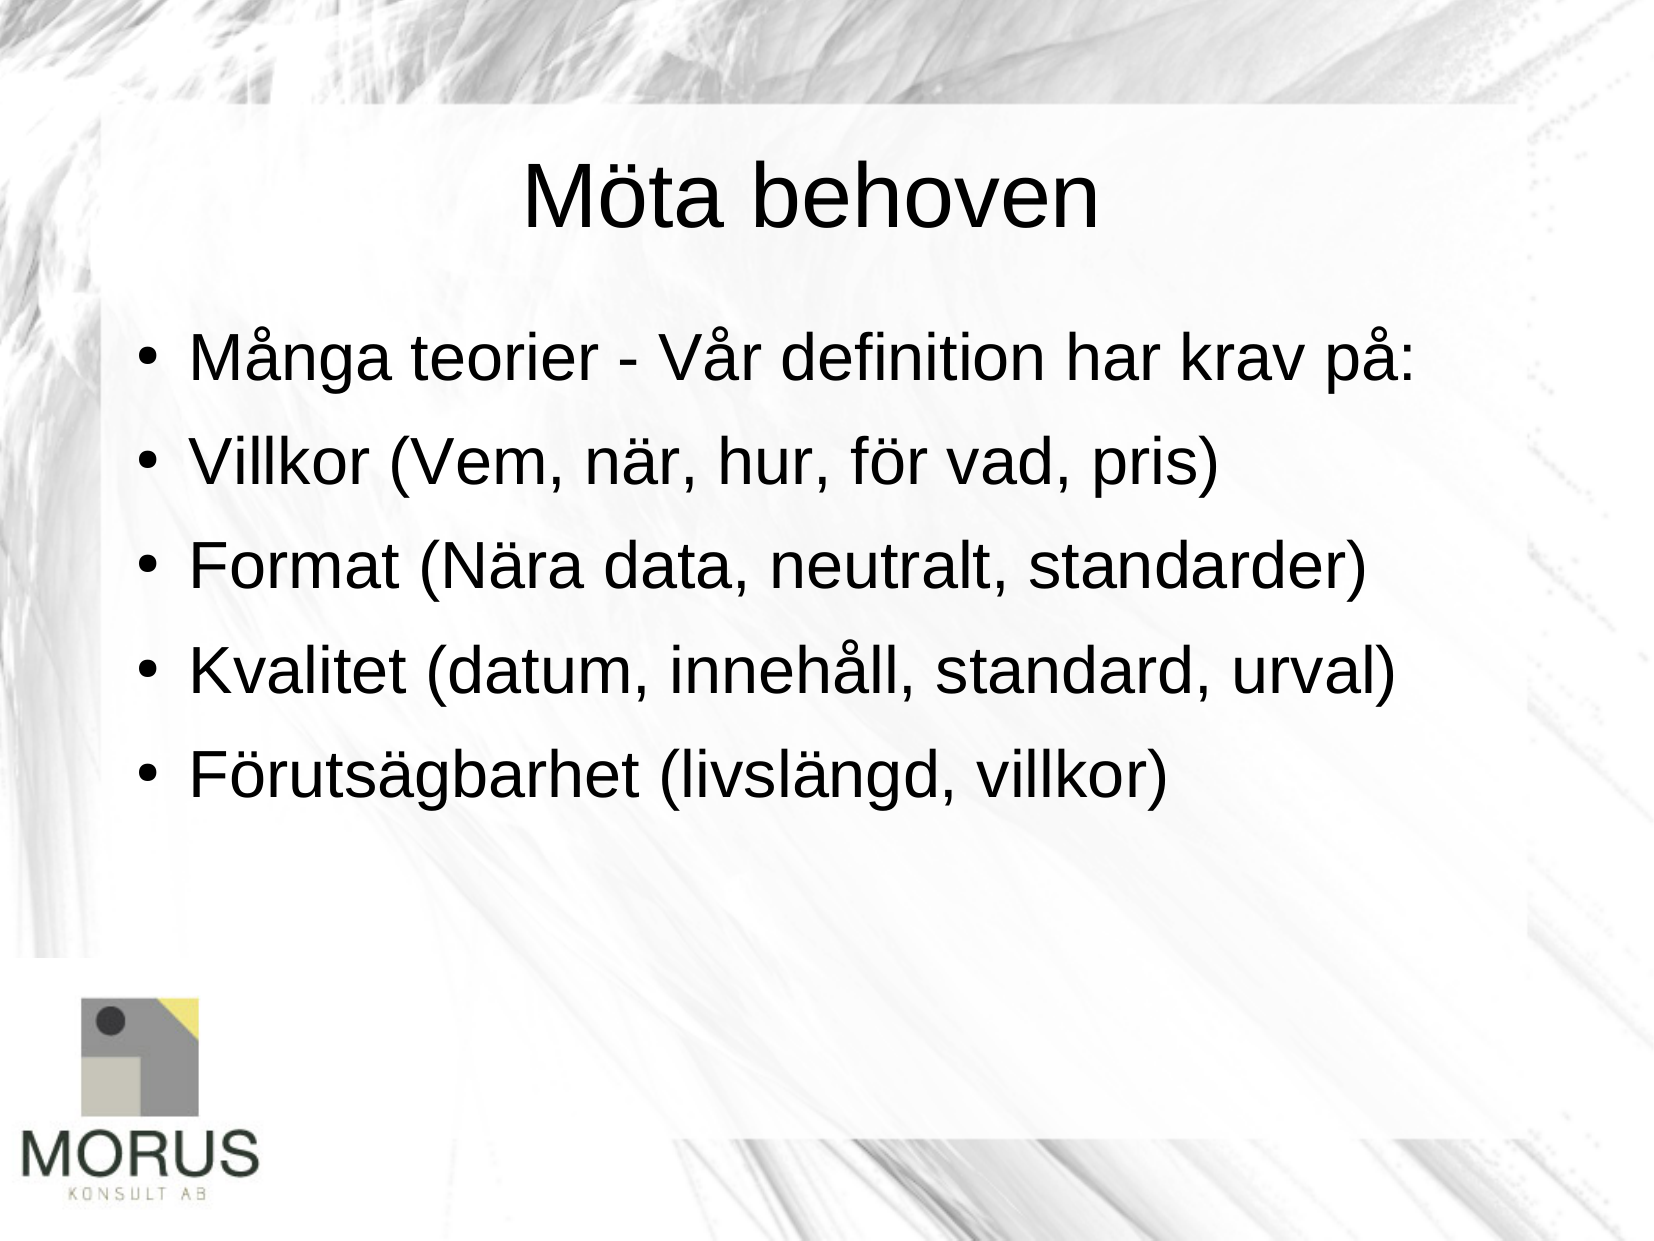

# Möta behoven
Många teorier - Vår definition har krav på:
Villkor (Vem, när, hur, för vad, pris)
Format (Nära data, neutralt, standarder)
Kvalitet (datum, innehåll, standard, urval)
Förutsägbarhet (livslängd, villkor)